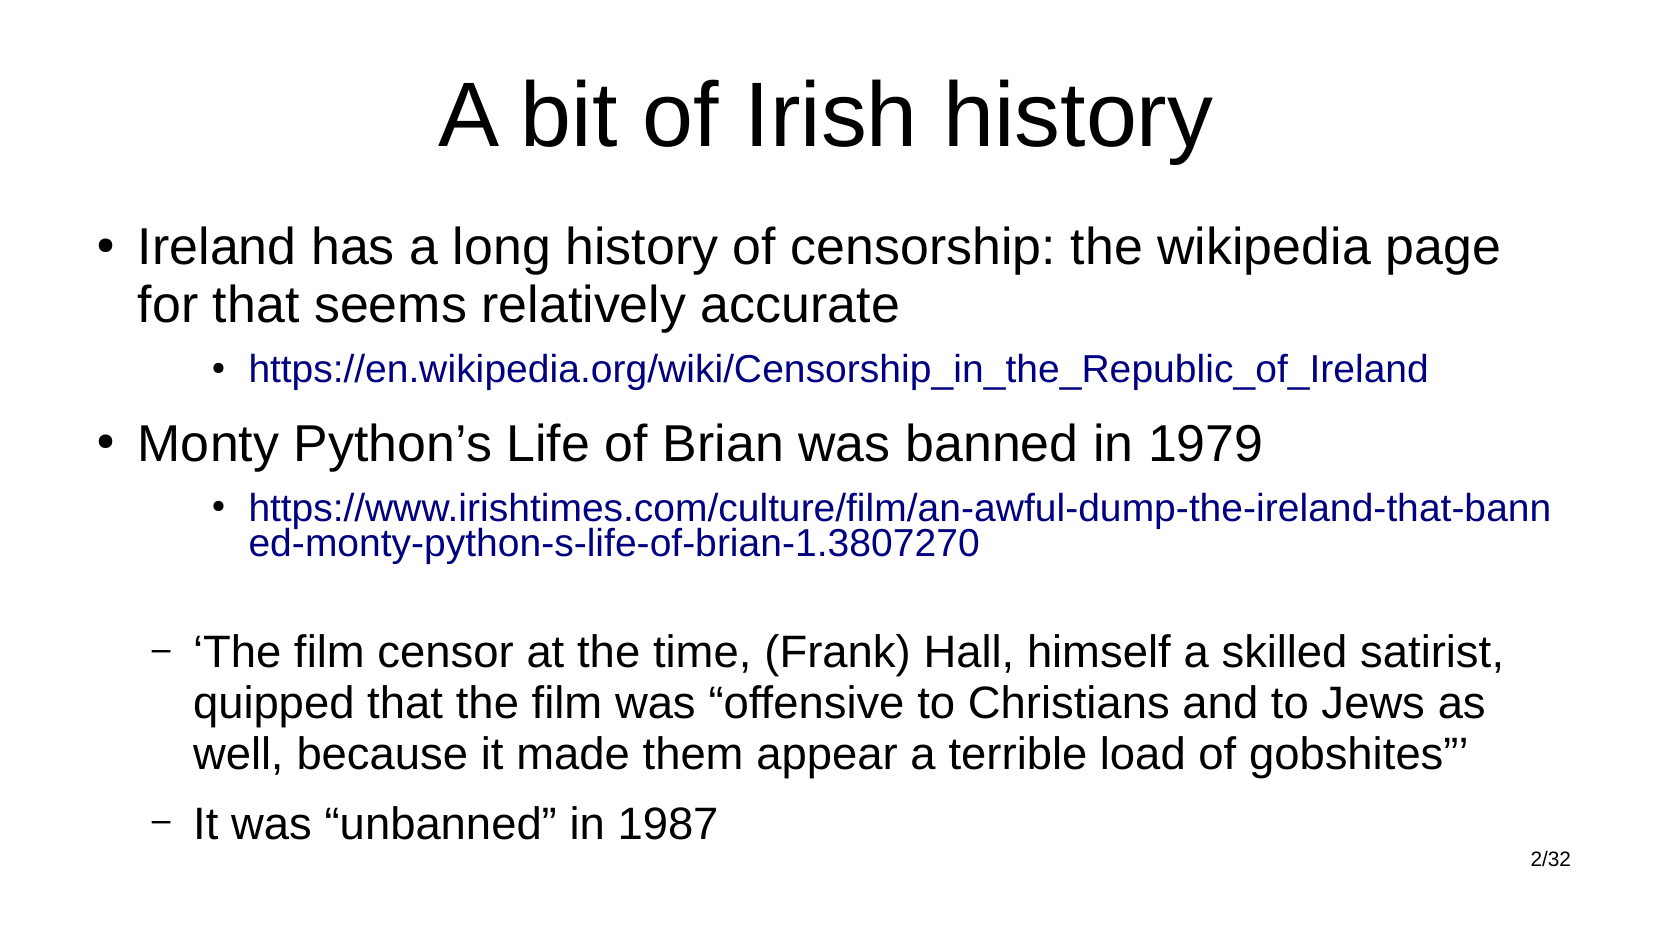

# A bit of Irish history
Ireland has a long history of censorship: the wikipedia page for that seems relatively accurate
https://en.wikipedia.org/wiki/Censorship_in_the_Republic_of_Ireland
Monty Python’s Life of Brian was banned in 1979
https://www.irishtimes.com/culture/film/an-awful-dump-the-ireland-that-banned-monty-python-s-life-of-brian-1.3807270
‘The film censor at the time, (Frank) Hall, himself a skilled satirist, quipped that the film was “offensive to Christians and to Jews as well, because it made them appear a terrible load of gobshites”’
It was “unbanned” in 1987
2